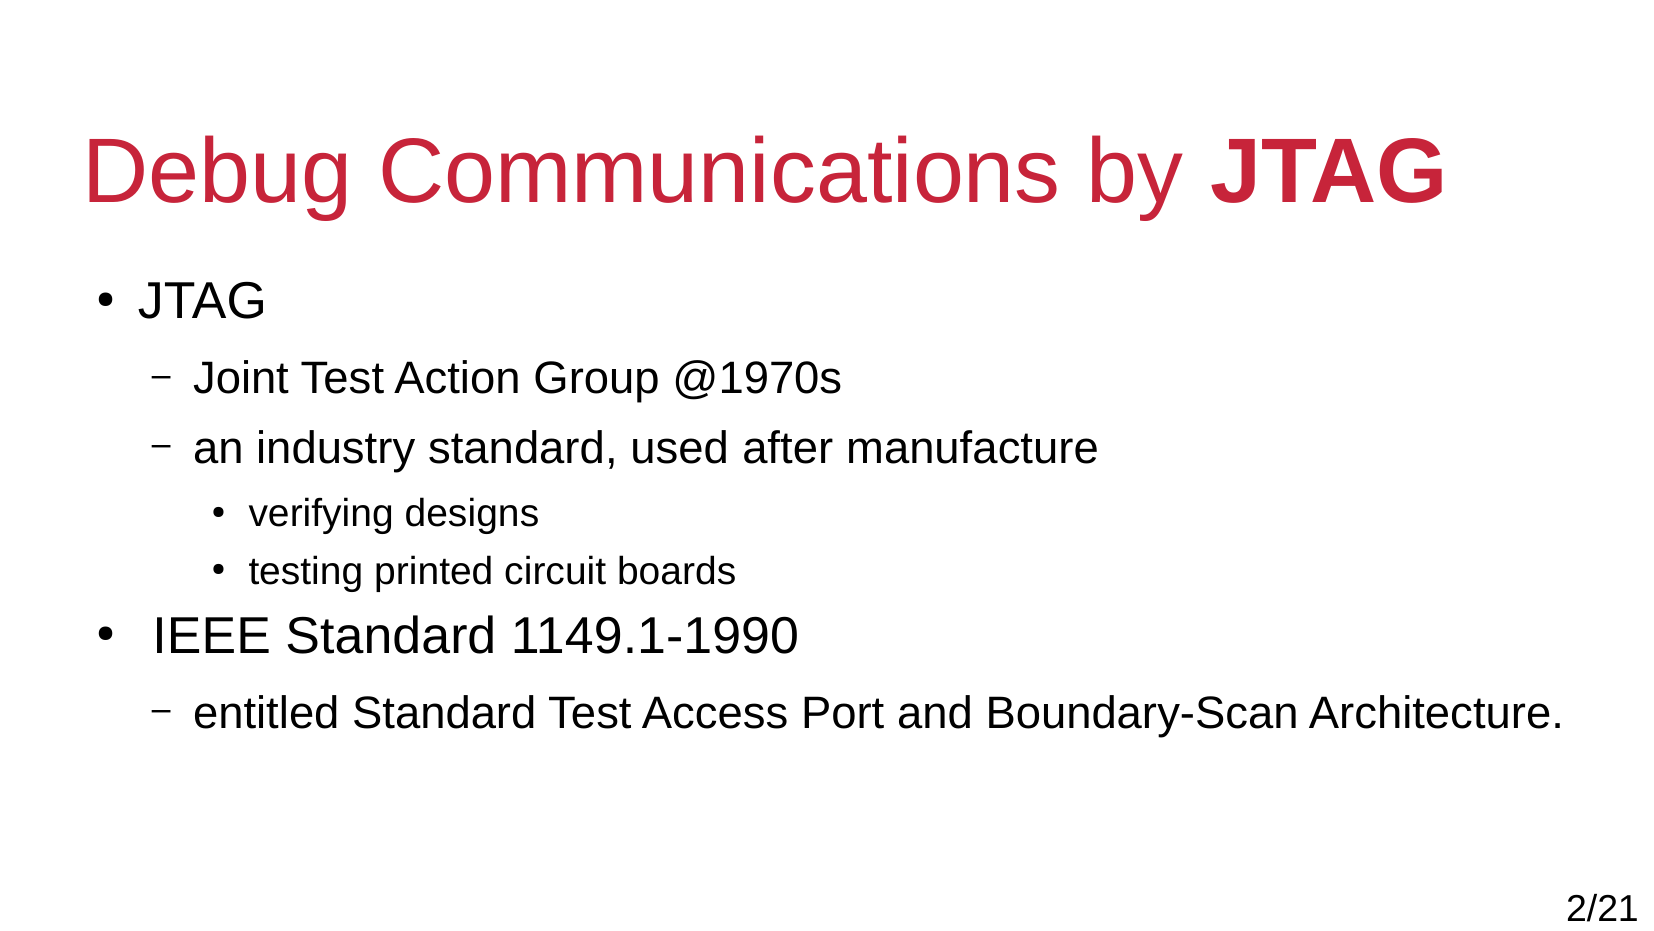

# Debug Communications by JTAG
JTAG
Joint Test Action Group @1970s
an industry standard, used after manufacture
verifying designs
testing printed circuit boards
 IEEE Standard 1149.1-1990
entitled Standard Test Access Port and Boundary-Scan Architecture.